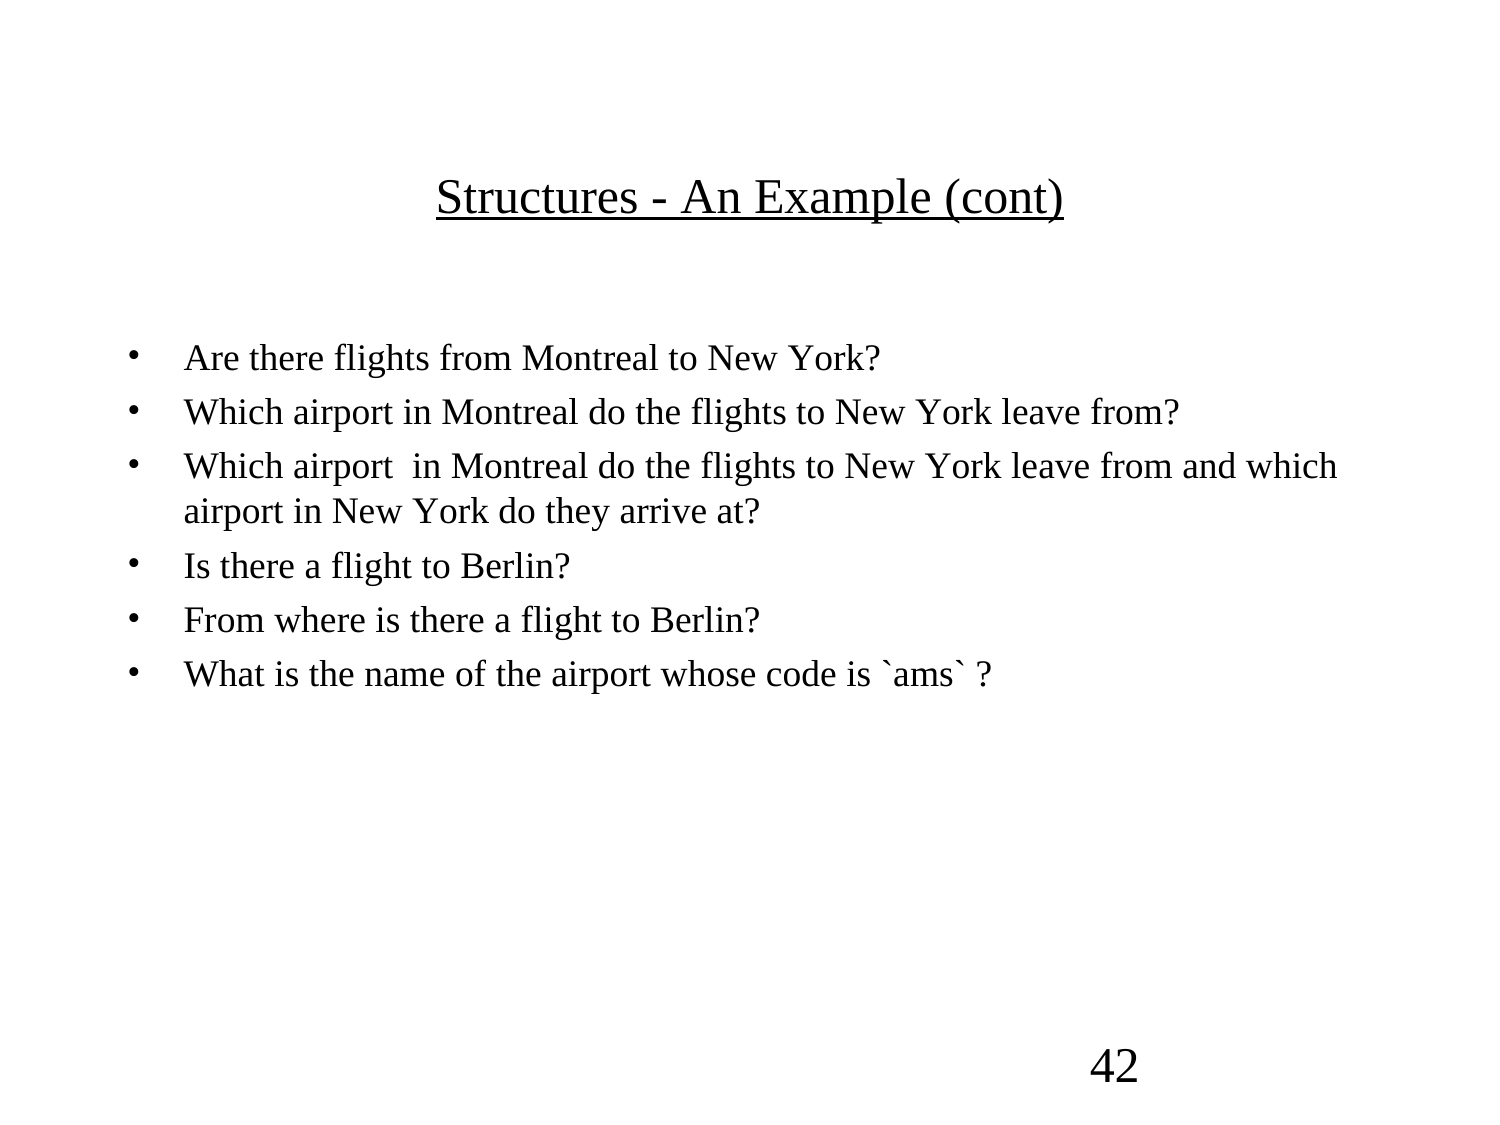

# Structures - An Example (cont)
Are there flights from Montreal to New York?
Which airport in Montreal do the flights to New York leave from?
Which airport in Montreal do the flights to New York leave from and which airport in New York do they arrive at?
Is there a flight to Berlin?
From where is there a flight to Berlin?
What is the name of the airport whose code is `ams` ?
42